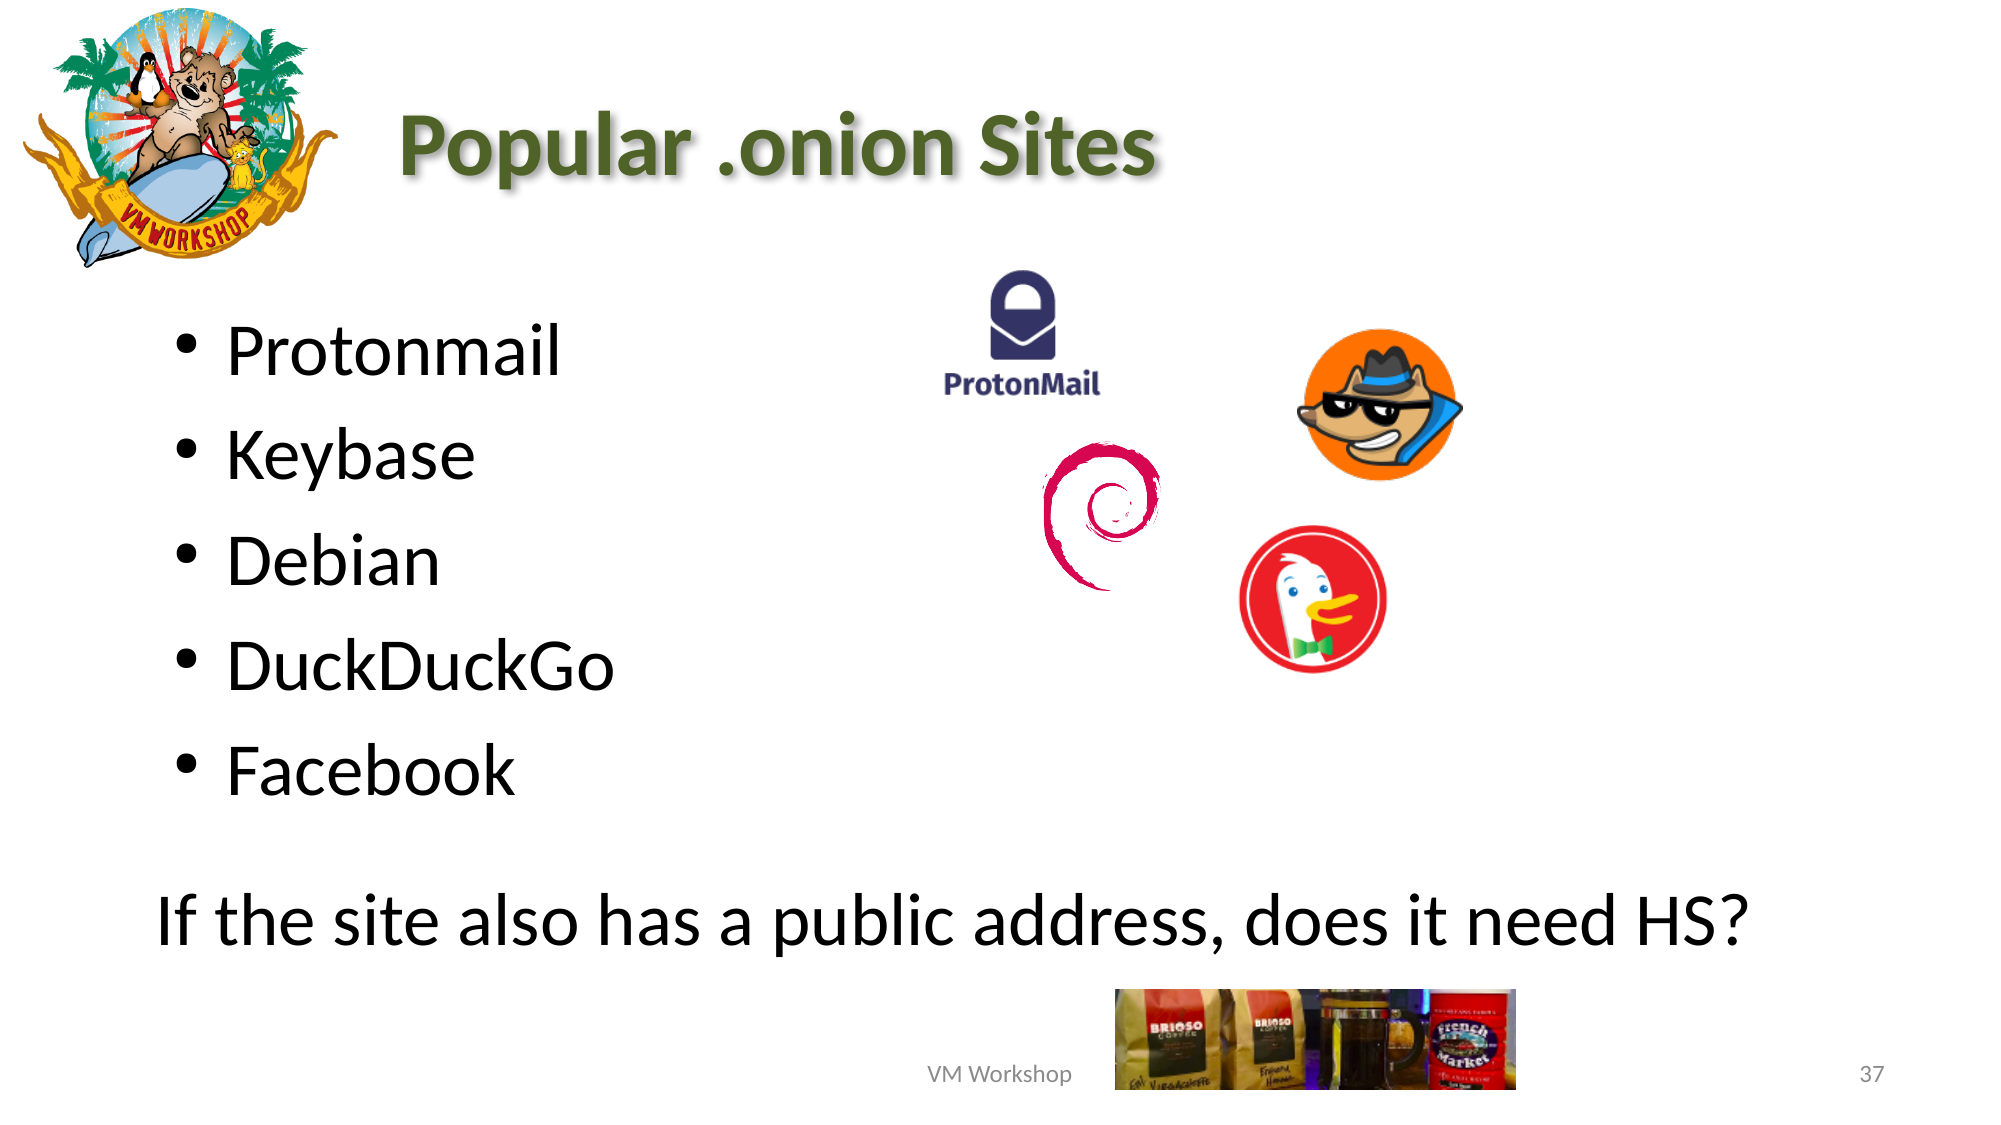

# Popular .onion Sites
Protonmail
Keybase
Debian
DuckDuckGo
Facebook
If the site also has a public address, does it need HS?
VM Workshop
37